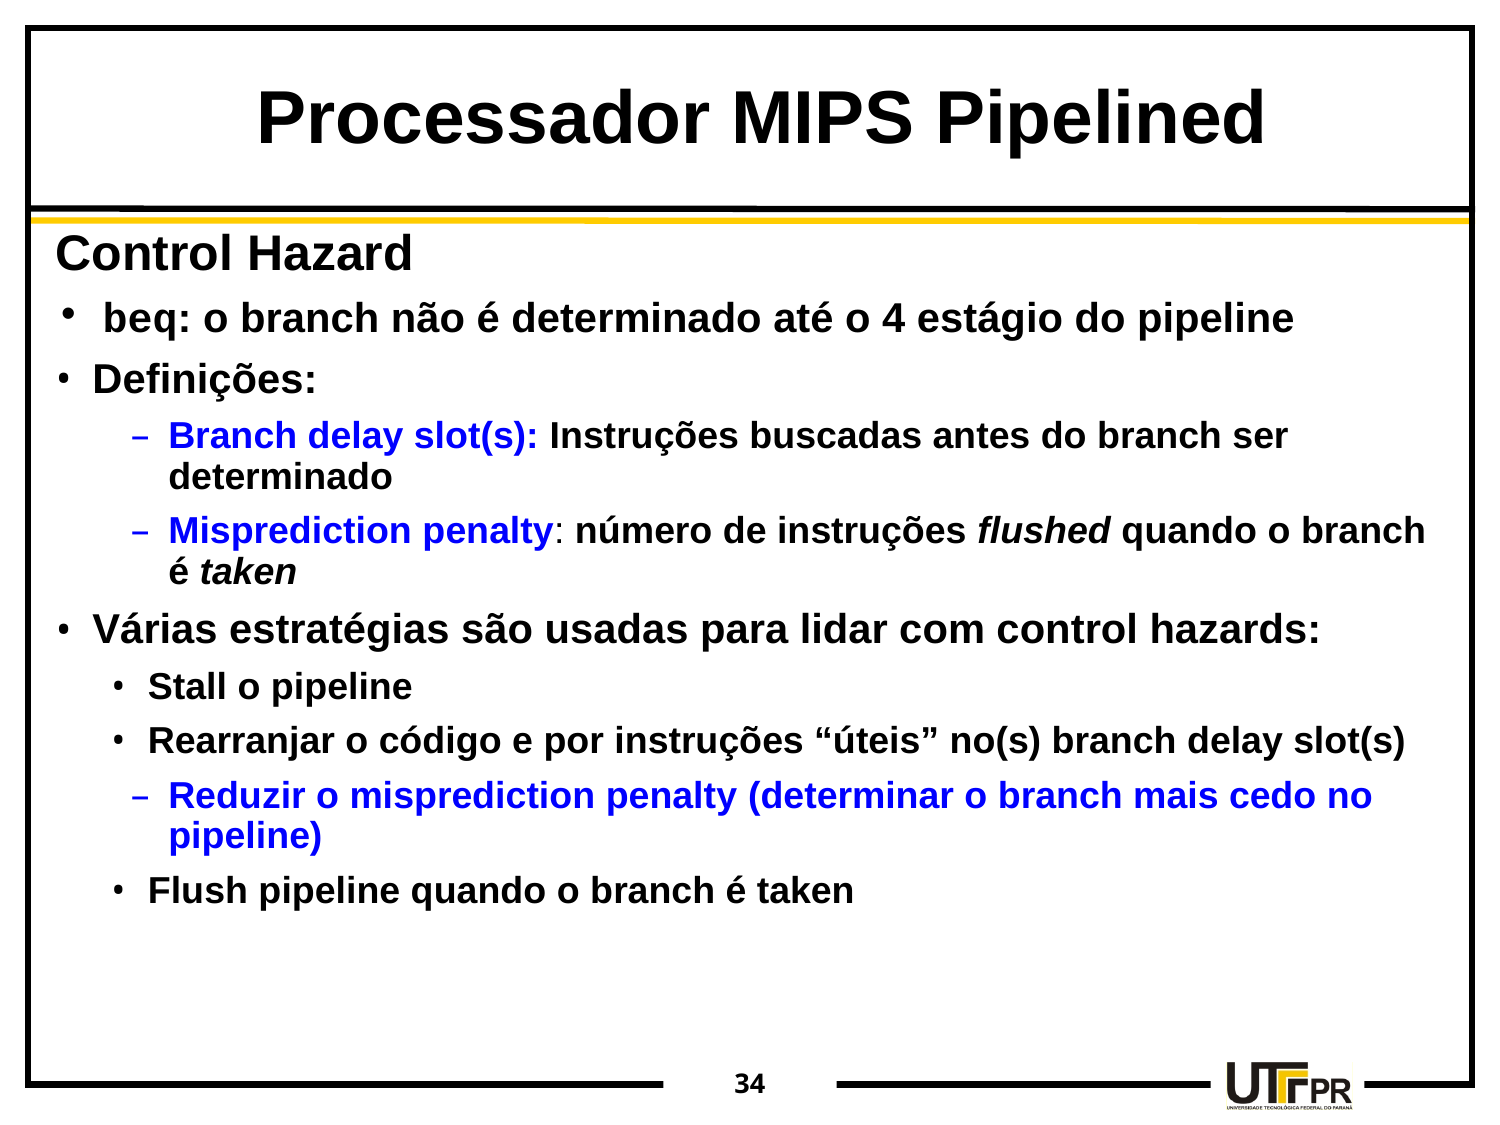

Processador MIPS Pipelined
# Control Hazard
beq: o branch não é determinado até o 4 estágio do pipeline
Definições:
Branch delay slot(s): Instruções buscadas antes do branch ser determinado
Misprediction penalty: número de instruções flushed quando o branch é taken
Várias estratégias são usadas para lidar com control hazards:
Stall o pipeline
Rearranjar o código e por instruções “úteis” no(s) branch delay slot(s)
Reduzir o misprediction penalty (determinar o branch mais cedo no pipeline)
Flush pipeline quando o branch é taken